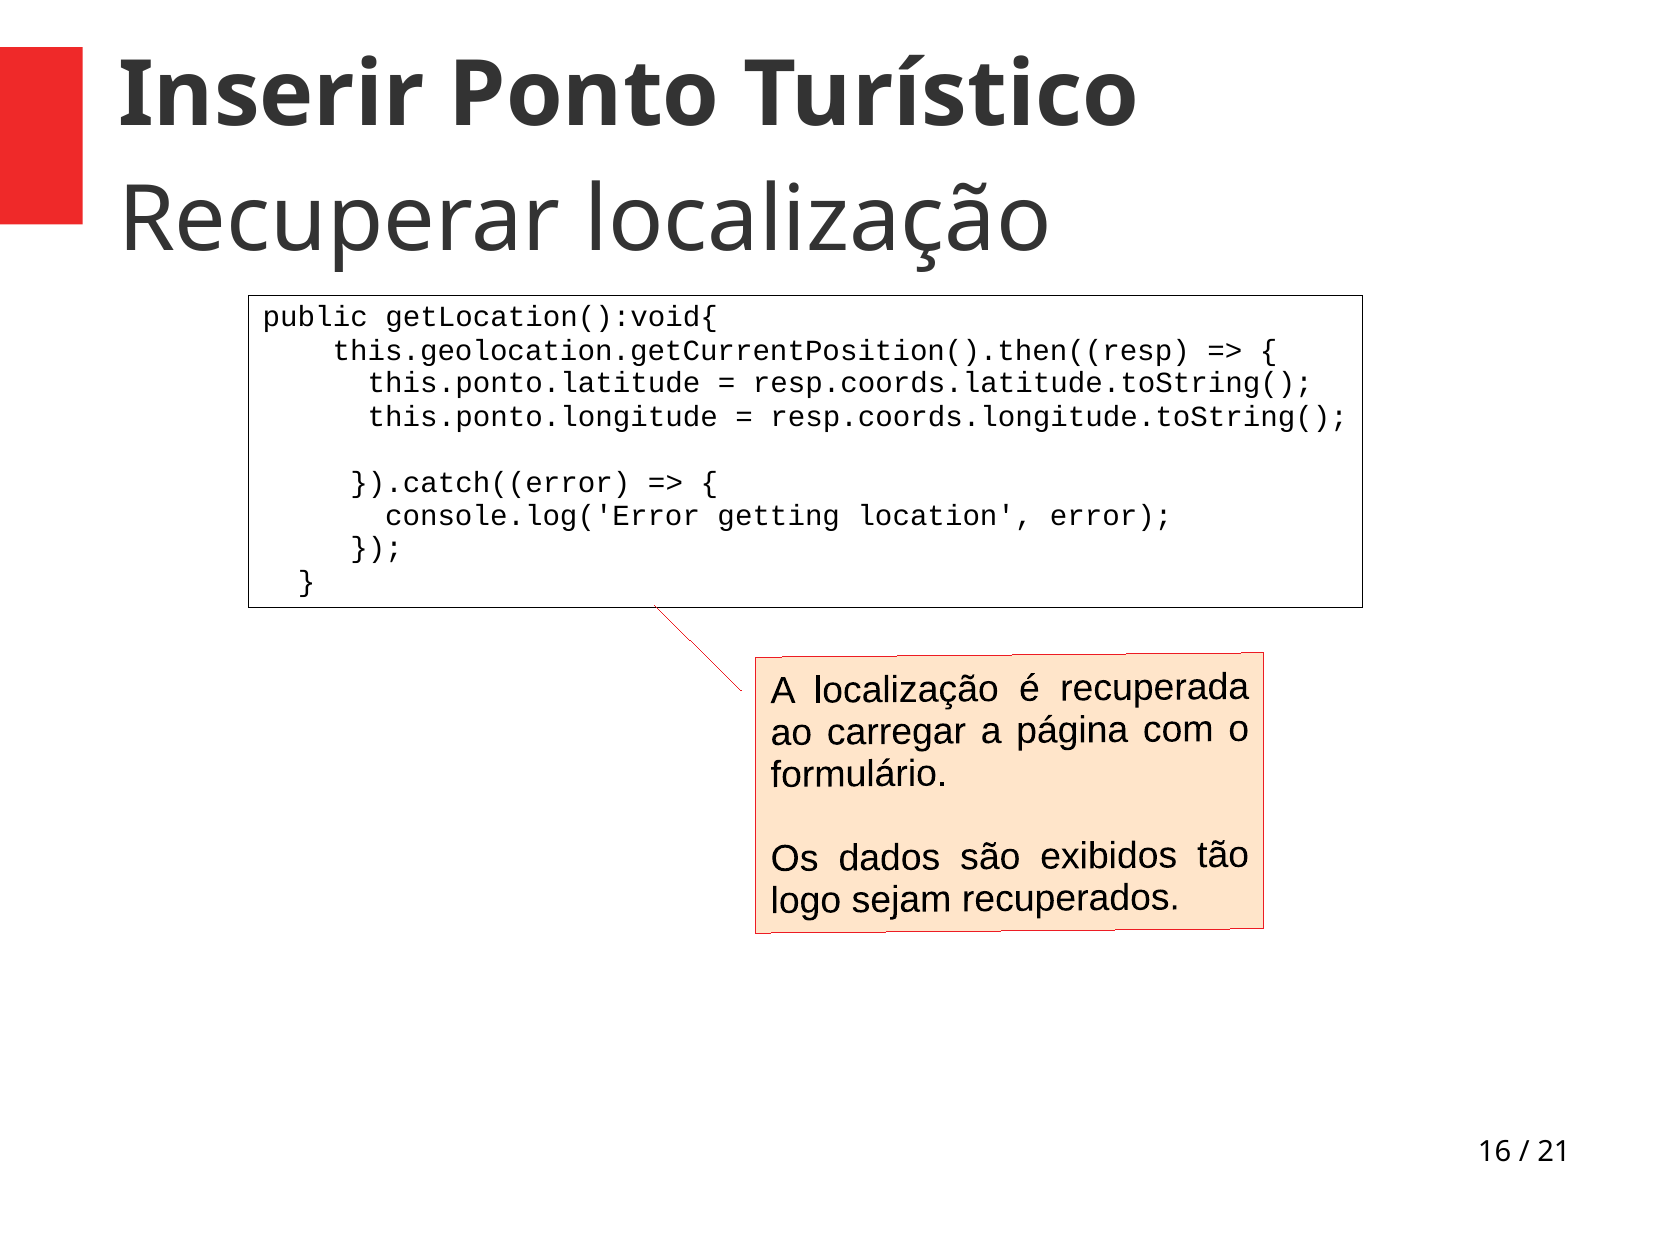

# Inserir Ponto Turístico Recuperar localização
public getLocation():void{
 this.geolocation.getCurrentPosition().then((resp) => {
 this.ponto.latitude = resp.coords.latitude.toString();
 this.ponto.longitude = resp.coords.longitude.toString();
 }).catch((error) => {
 console.log('Error getting location', error);
 });
 }
A localização é recuperada ao carregar a página com o formulário.
Os dados são exibidos tão logo sejam recuperados.
16